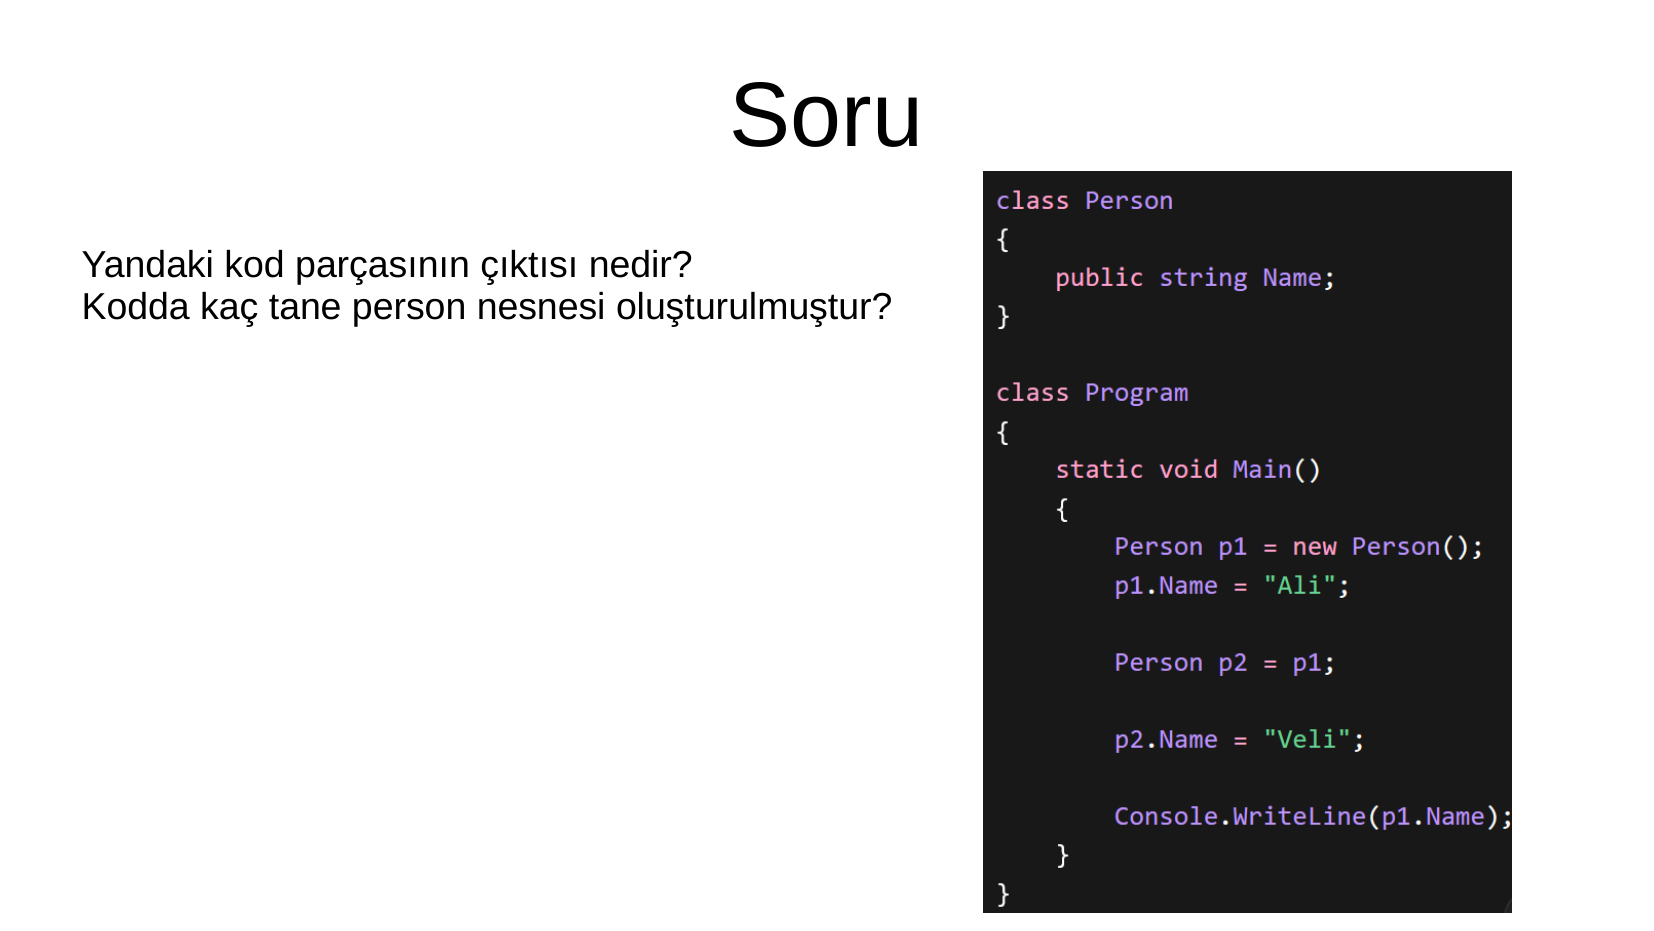

# Soru
Yandaki kod parçasının çıktısı nedir?
Kodda kaç tane person nesnesi oluşturulmuştur?